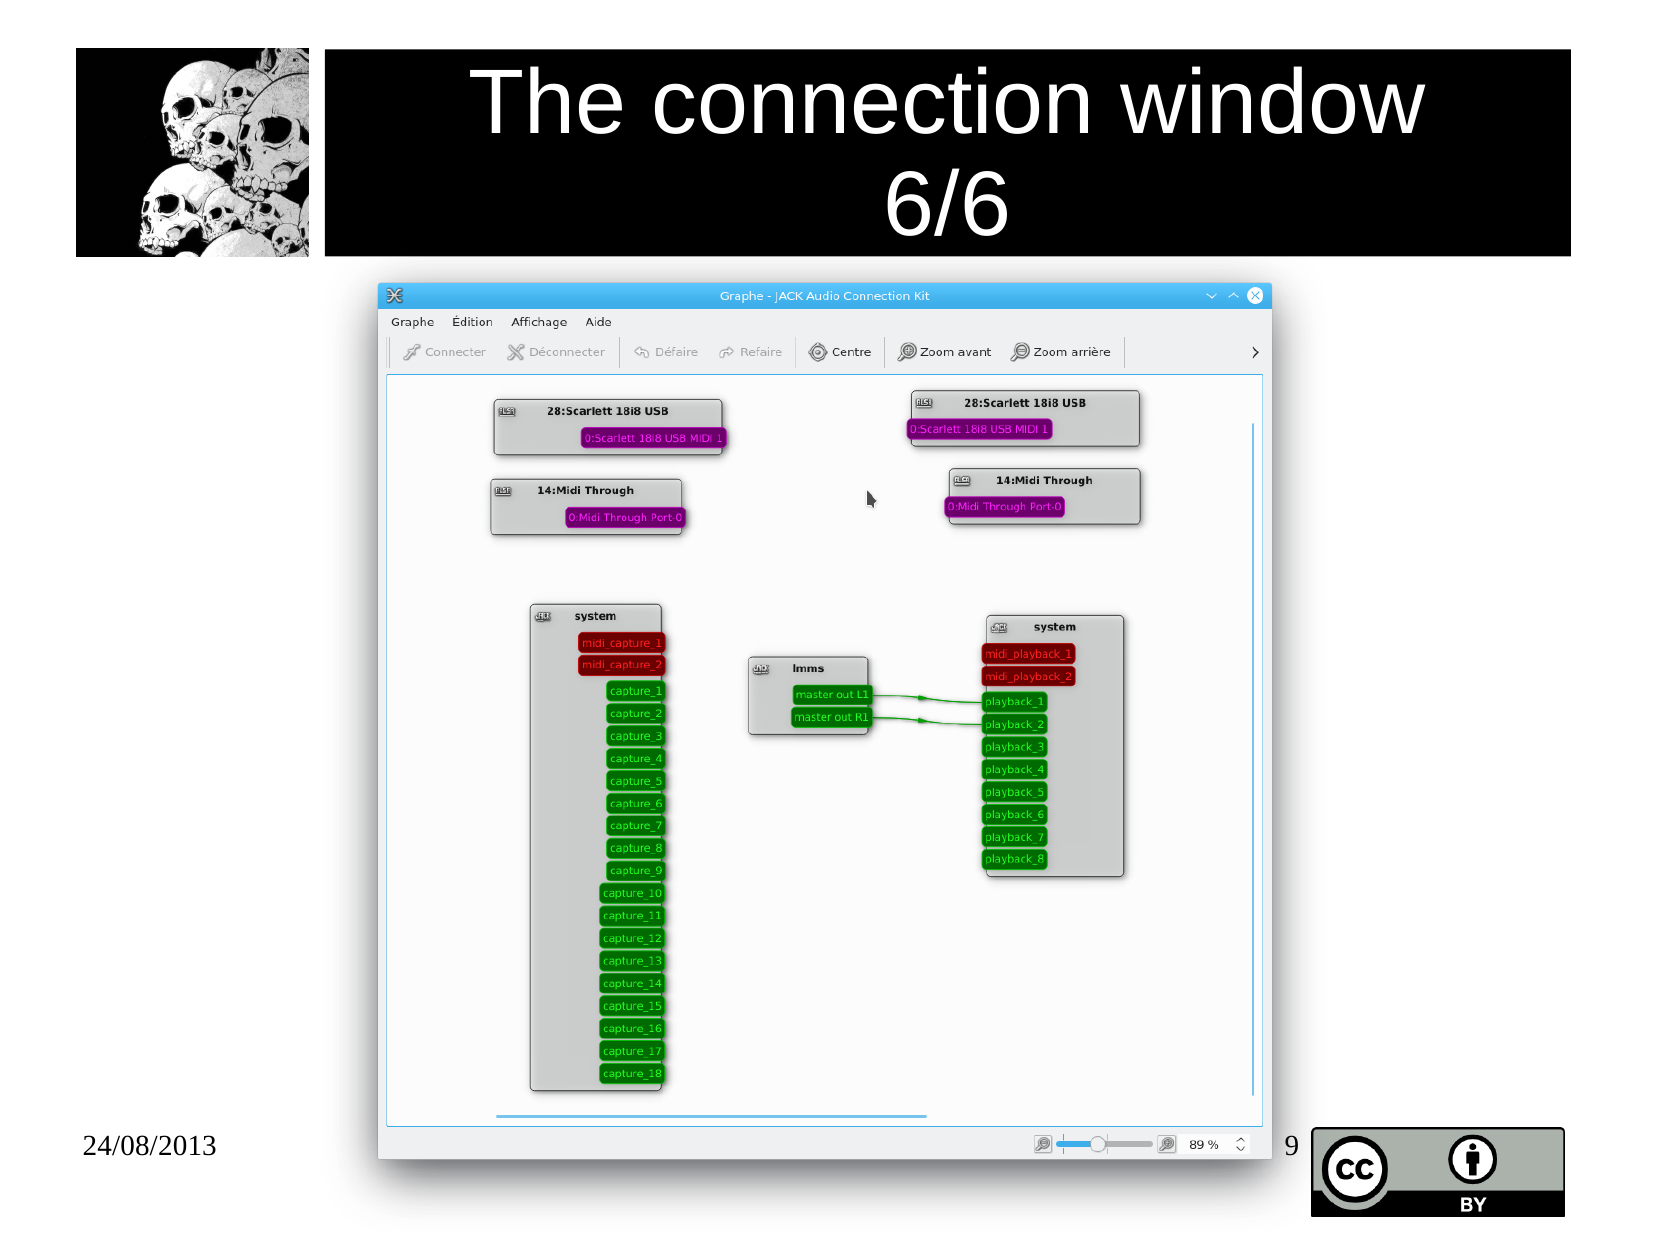

# The connection window
6/6
Y. Collette
9